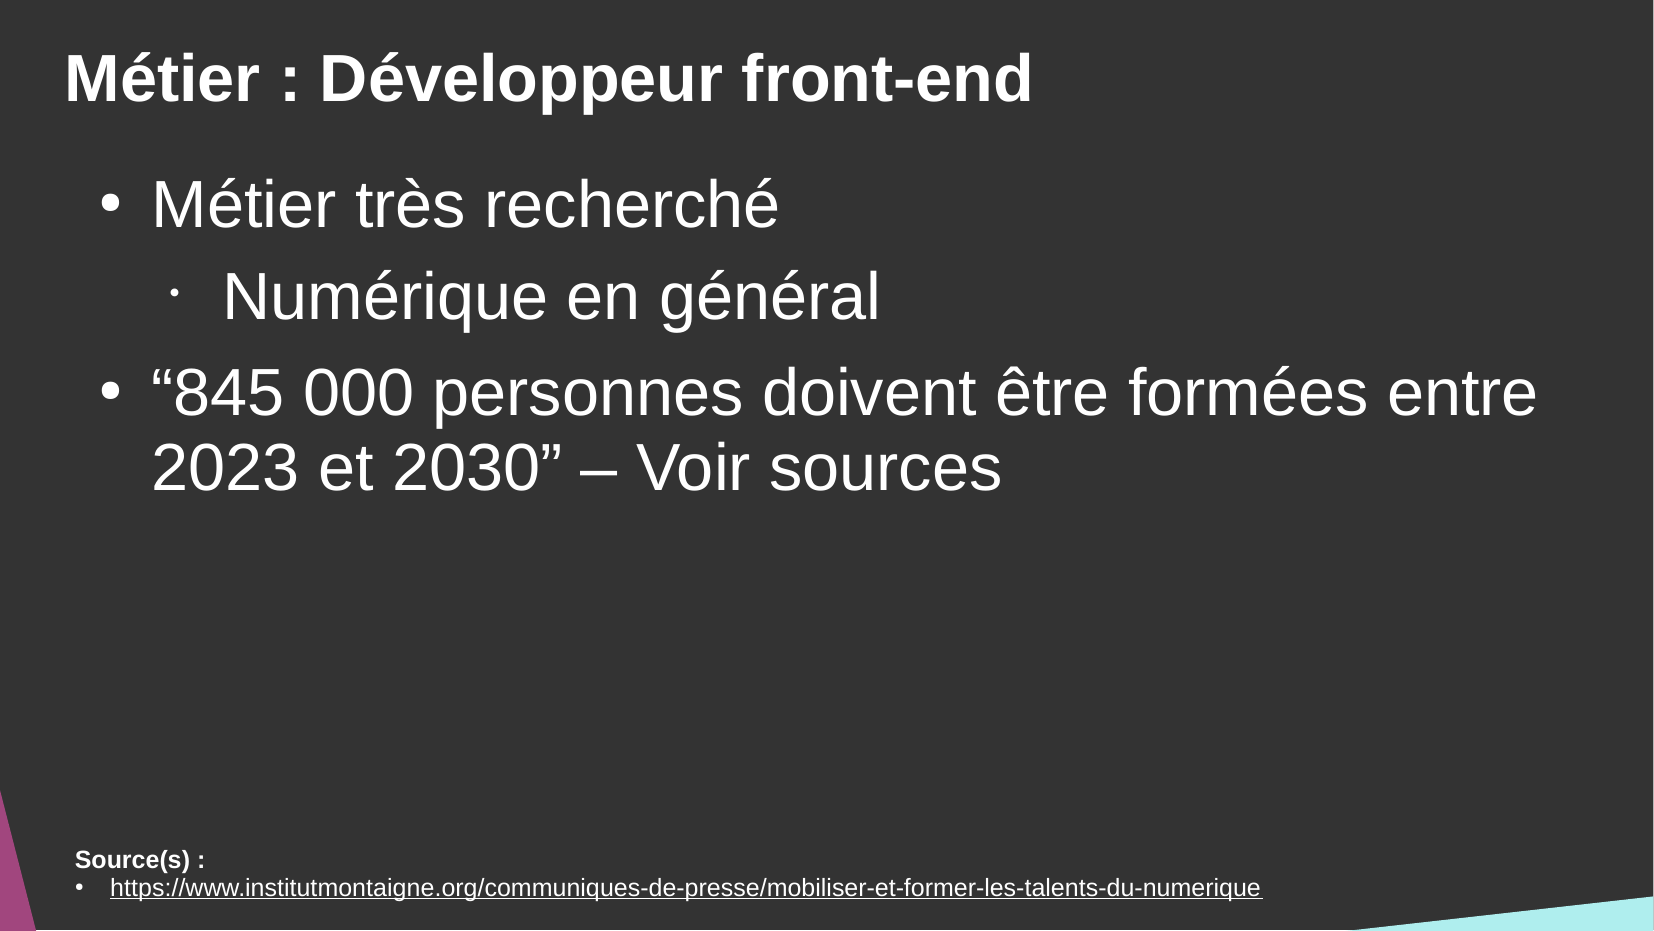

# Métier : Développeur front-end
Métier très recherché
Numérique en général
“845 000 personnes doivent être formées entre 2023 et 2030” – Voir sources
Source(s) :
https://www.institutmontaigne.org/communiques-de-presse/mobiliser-et-former-les-talents-du-numerique